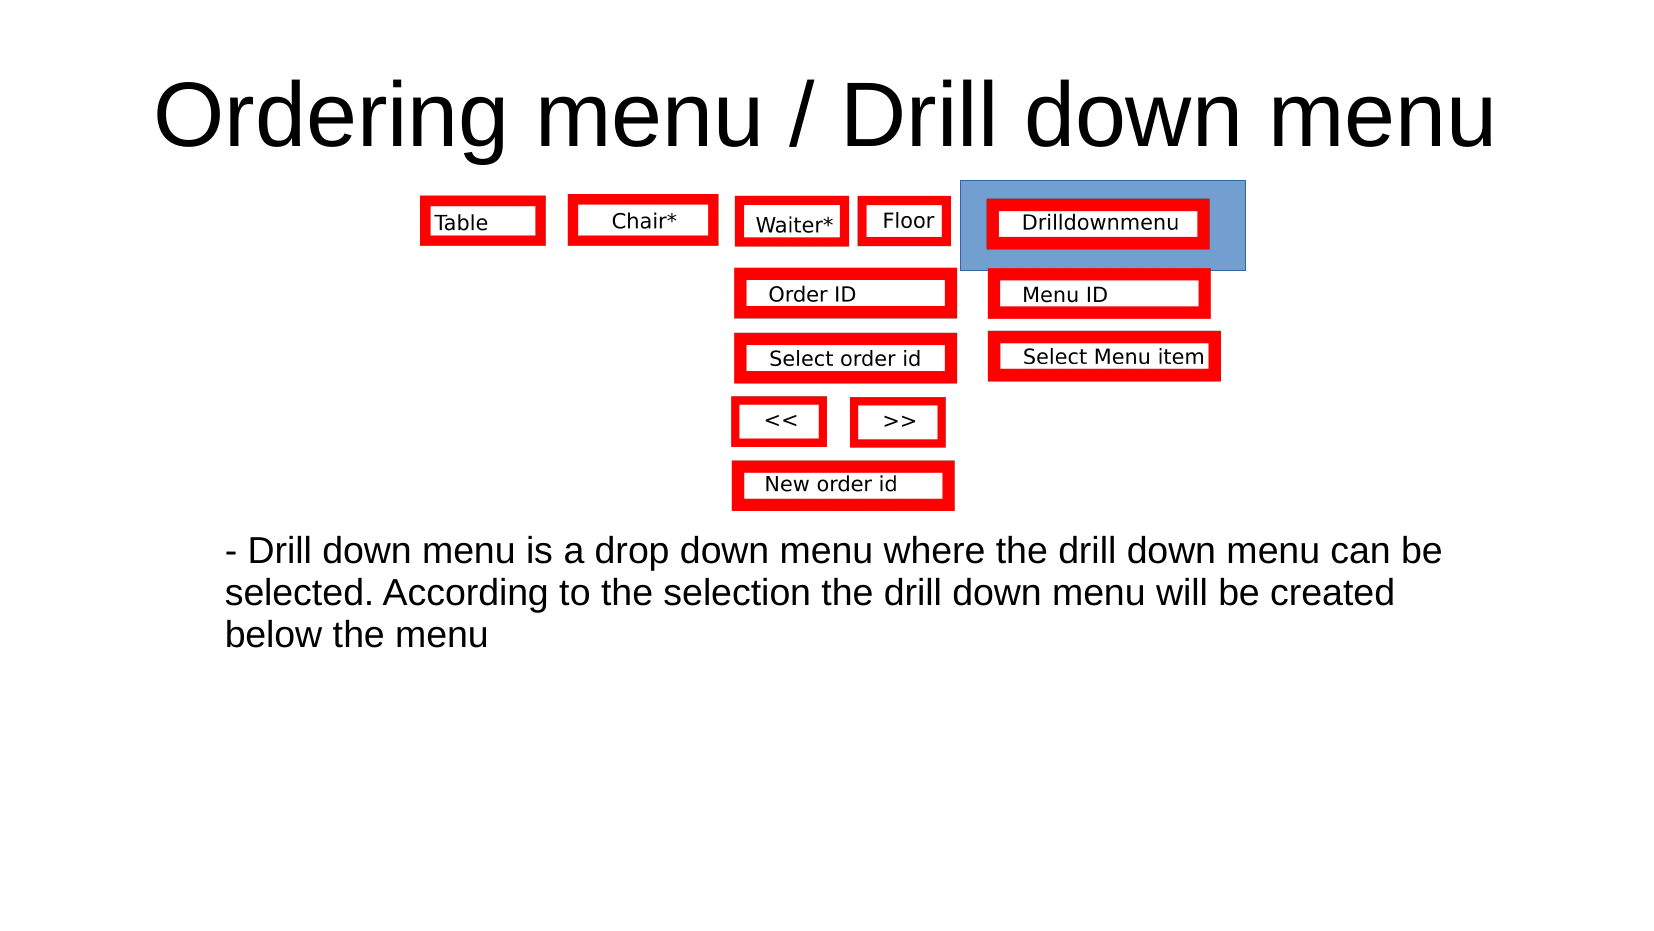

# Ordering menu / Drill down menu
- Drill down menu is a drop down menu where the drill down menu can be selected. According to the selection the drill down menu will be created below the menu